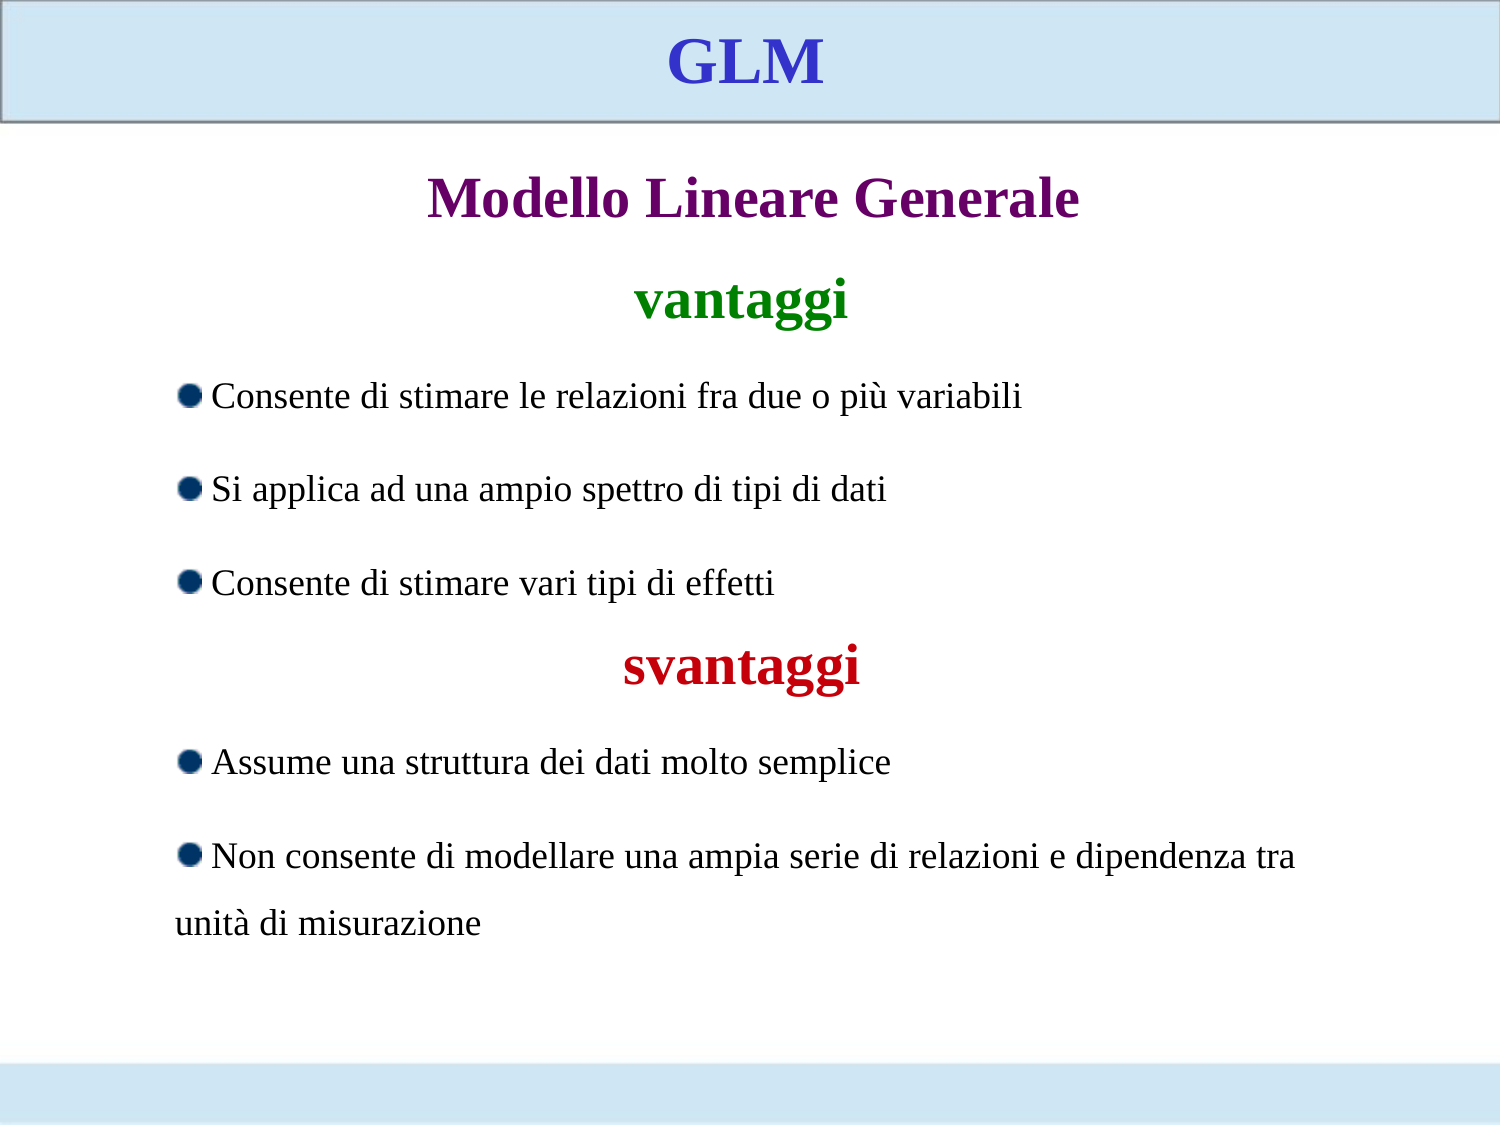

# GLM
Modello Lineare Generale
vantaggi
 Consente di stimare le relazioni fra due o più variabili
 Si applica ad una ampio spettro di tipi di dati
 Consente di stimare vari tipi di effetti
svantaggi
 Assume una struttura dei dati molto semplice
 Non consente di modellare una ampia serie di relazioni e dipendenza tra unità di misurazione
48